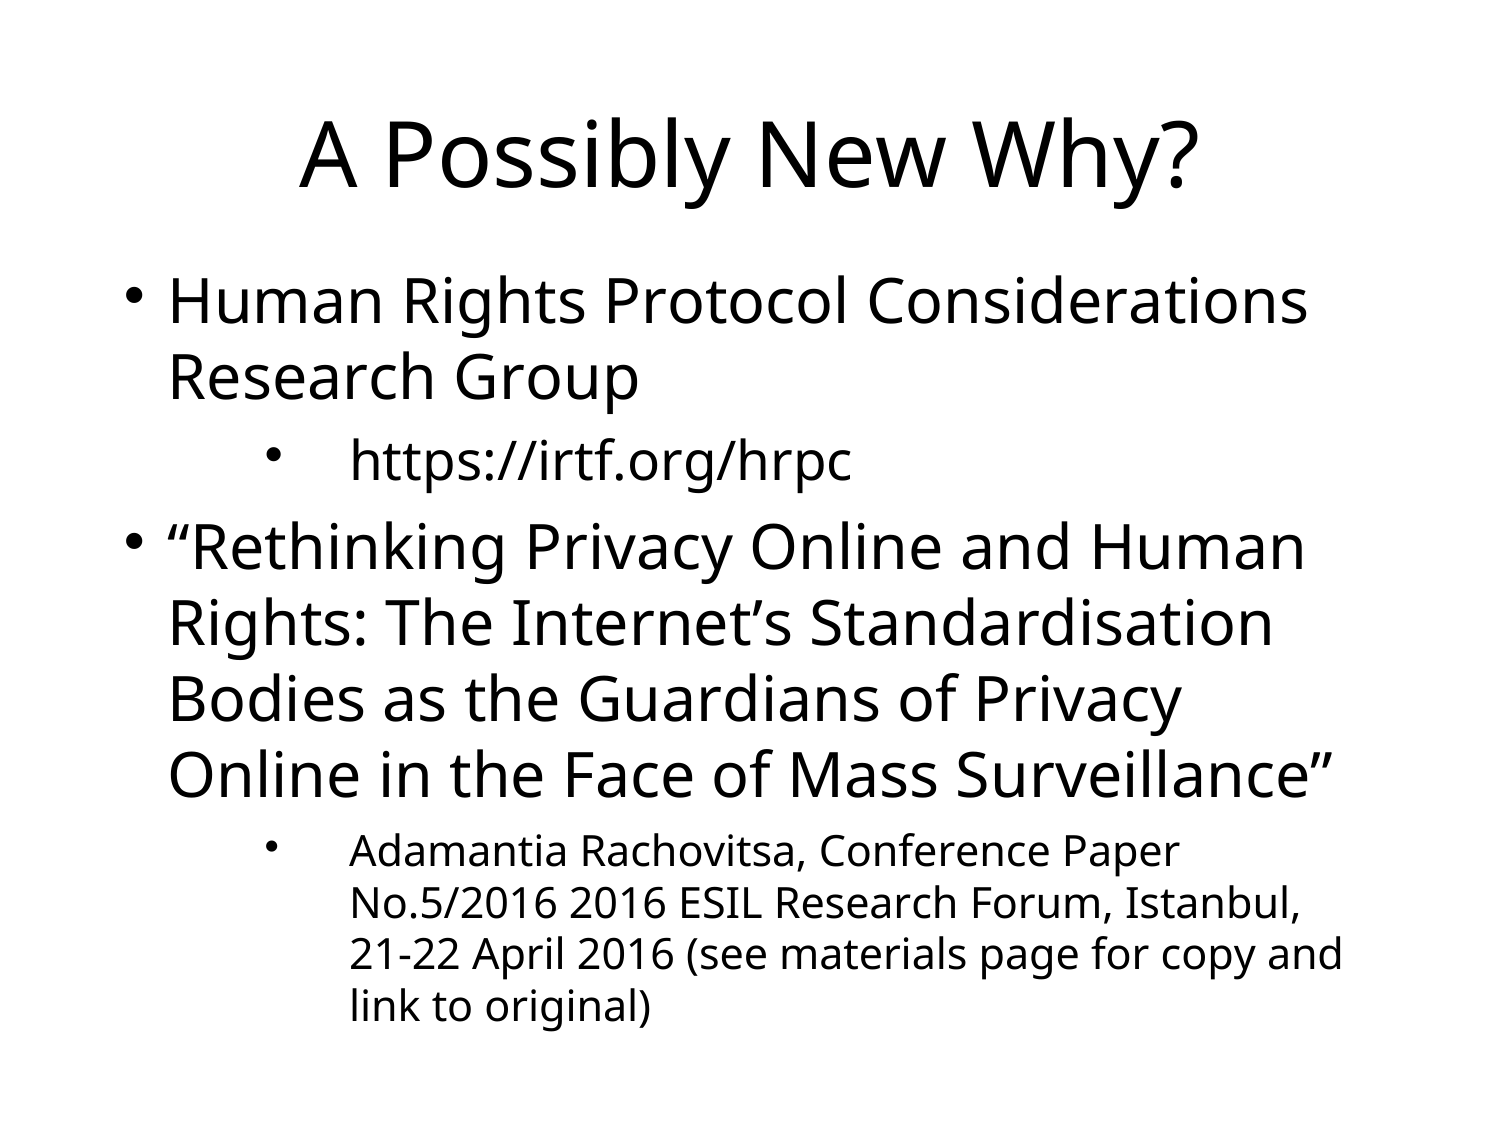

# A Possibly New Why?
Human Rights Protocol Considerations Research Group
https://irtf.org/hrpc
“Rethinking Privacy Online and Human Rights: The Internet’s Standardisation Bodies as the Guardians of Privacy Online in the Face of Mass Surveillance”
Adamantia Rachovitsa, Conference Paper No.5/2016 2016 ESIL Research Forum, Istanbul, 21-22 April 2016 (see materials page for copy and link to original)